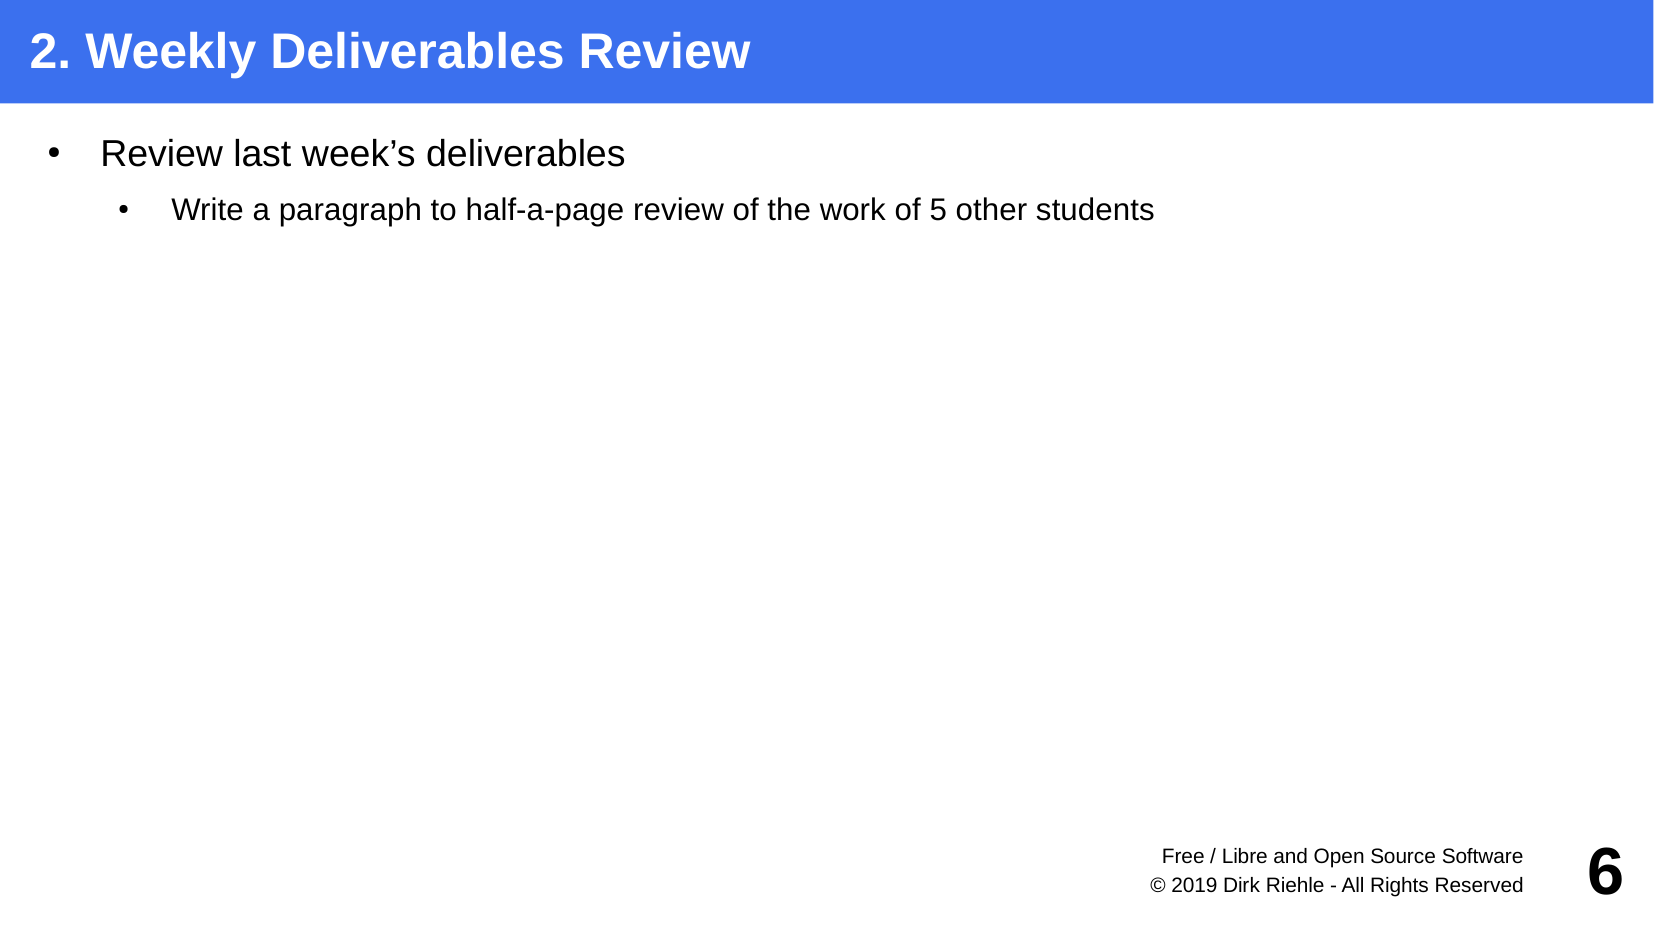

# 2. Weekly Deliverables Review
Review last week’s deliverables
Write a paragraph to half-a-page review of the work of 5 other students
Free / Libre and Open Source Software
6
© 2019 Dirk Riehle - All Rights Reserved